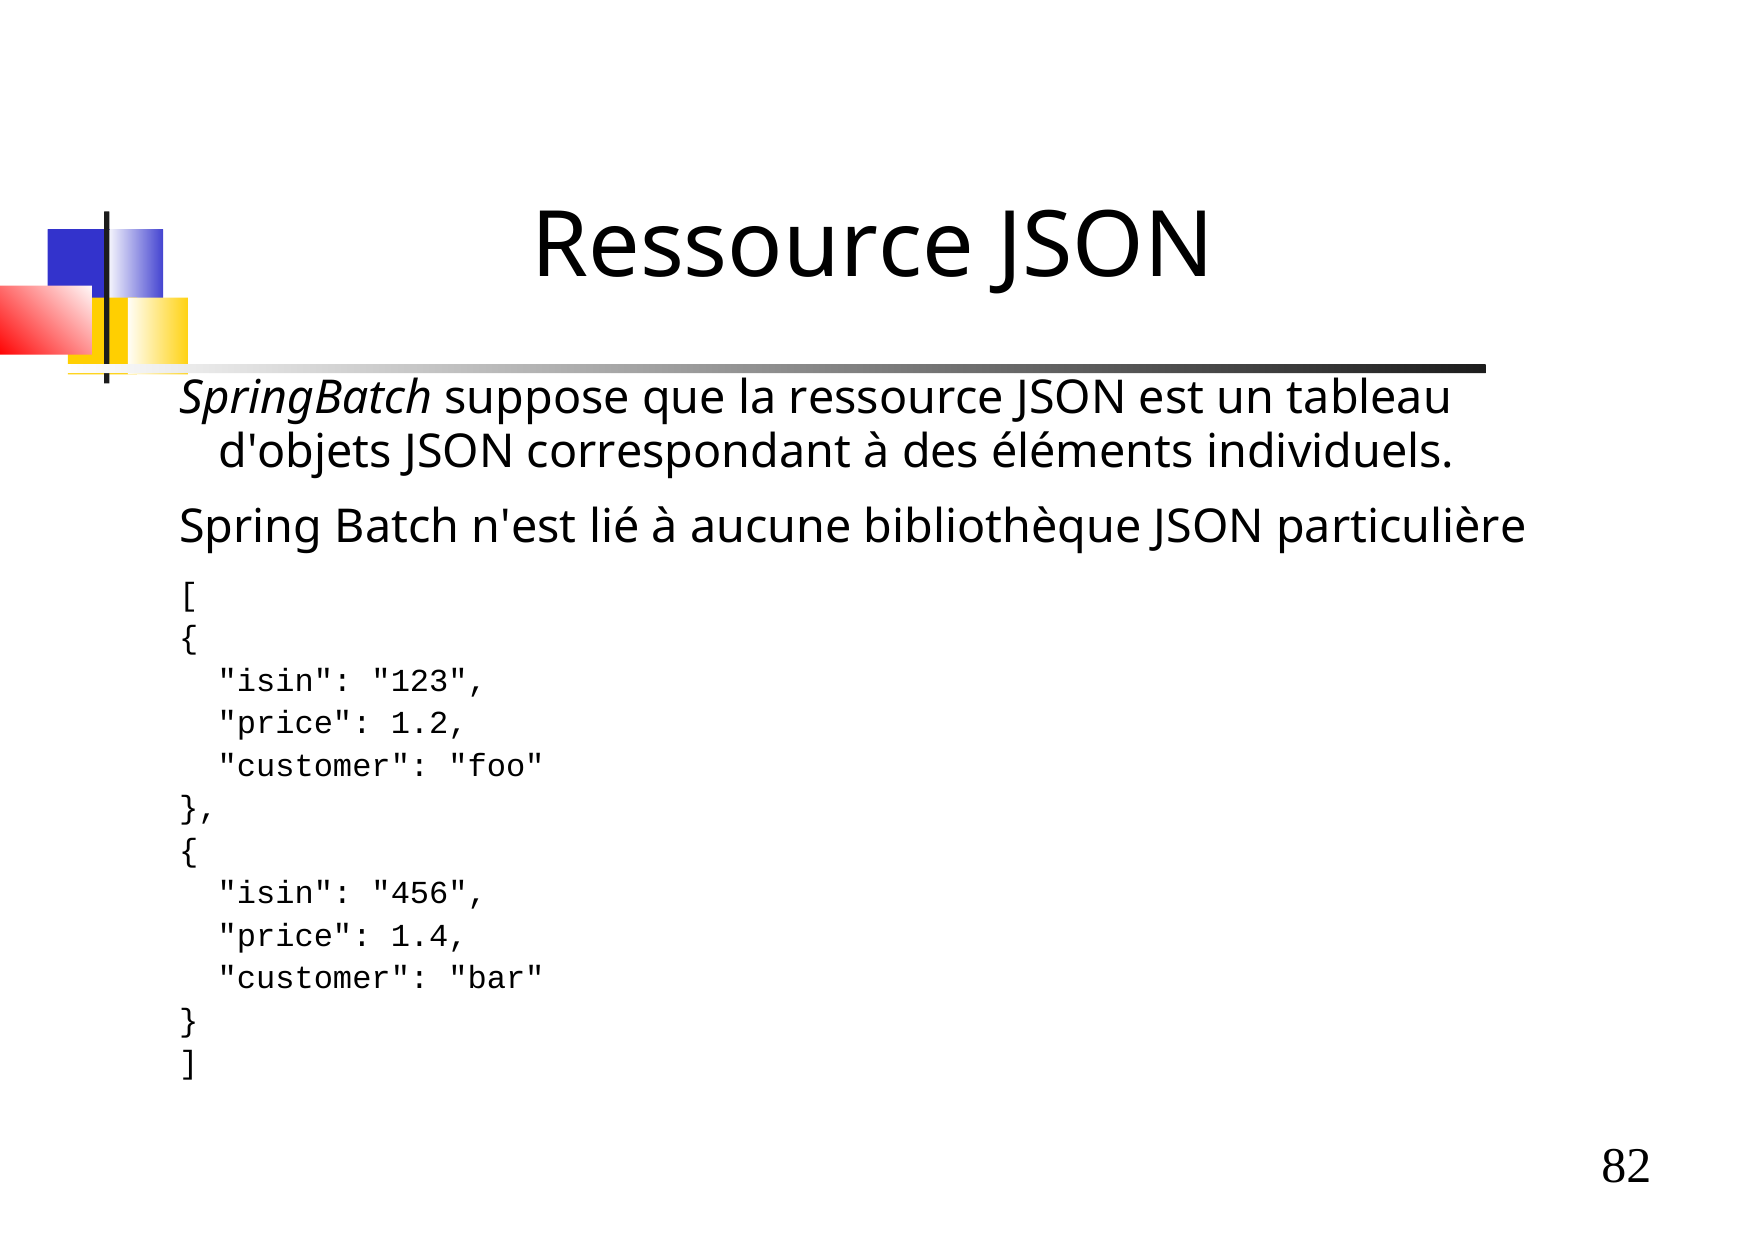

# Ressource JSON
SpringBatch suppose que la ressource JSON est un tableau d'objets JSON correspondant à des éléments individuels.
Spring Batch n'est lié à aucune bibliothèque JSON particulière
[
{
 "isin": "123",
 "price": 1.2,
 "customer": "foo"
},
{
 "isin": "456",
 "price": 1.4,
 "customer": "bar"
}
]